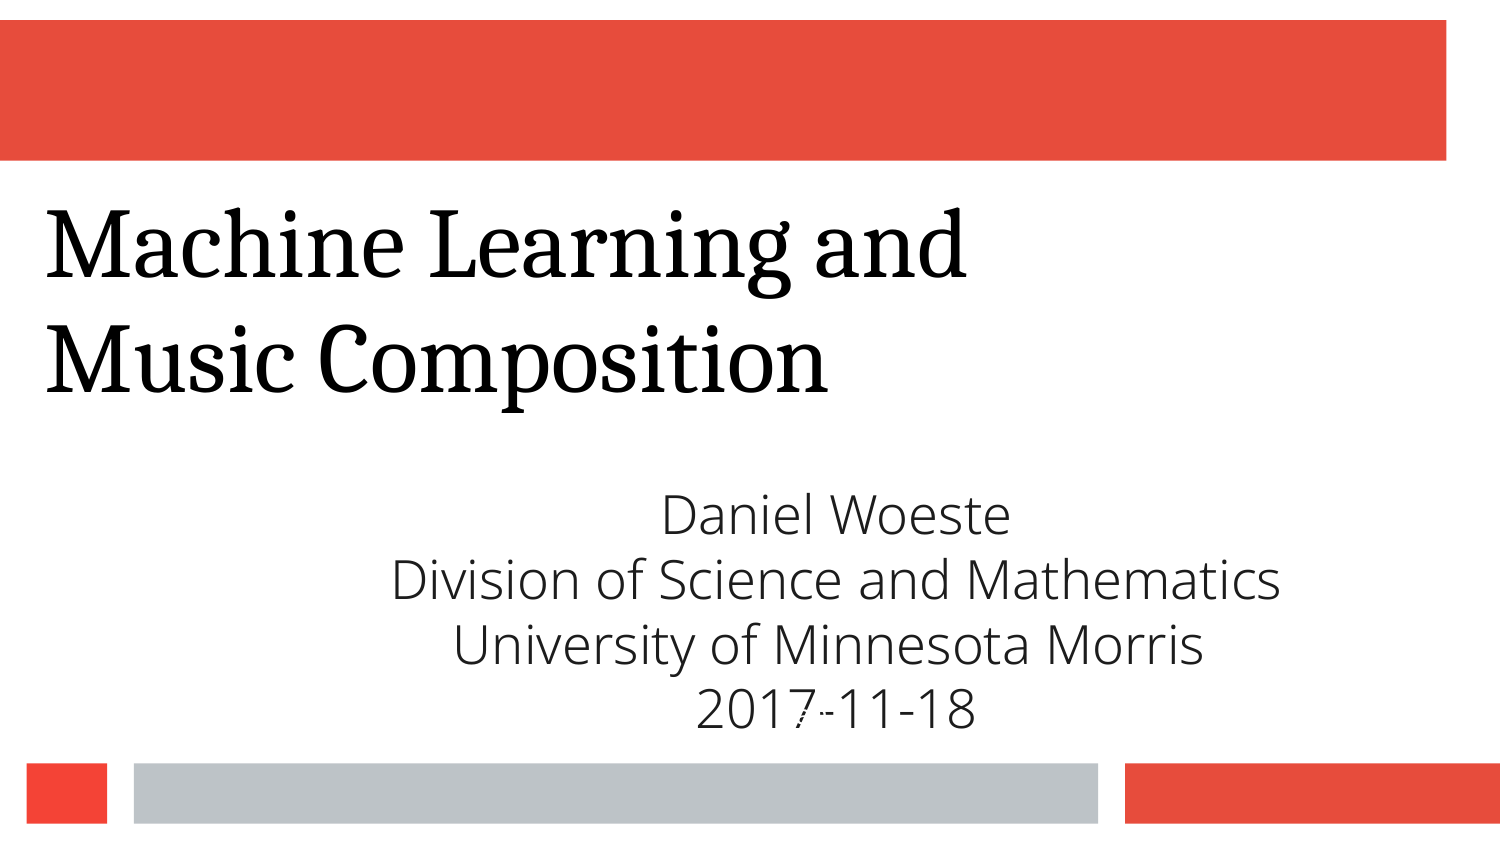

Machine Learning and Music Composition
# Machine Learning and Music Composition
Daniel Woeste
Division of Science and Mathematics
University of Minnesota Morris
2017-11-18
Dan